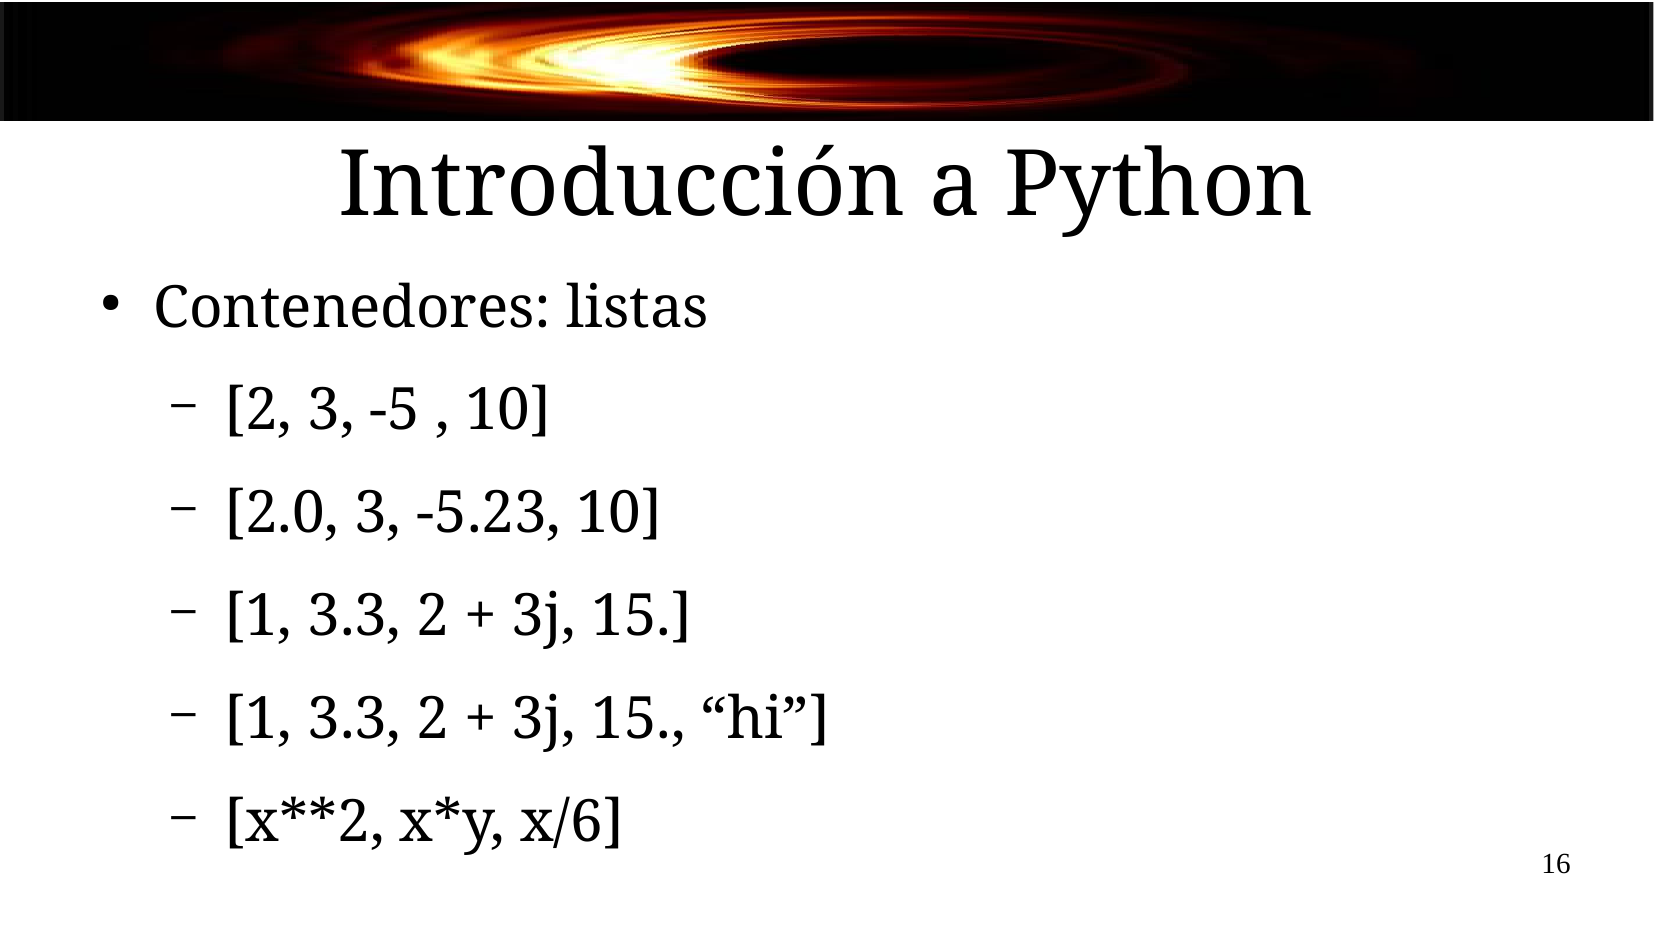

Introducción a Python
# Contenedores: listas
[2, 3, -5 , 10]
[2.0, 3, -5.23, 10]
[1, 3.3, 2 + 3j, 15.]
[1, 3.3, 2 + 3j, 15., “hi”]
[x**2, x*y, x/6]
16